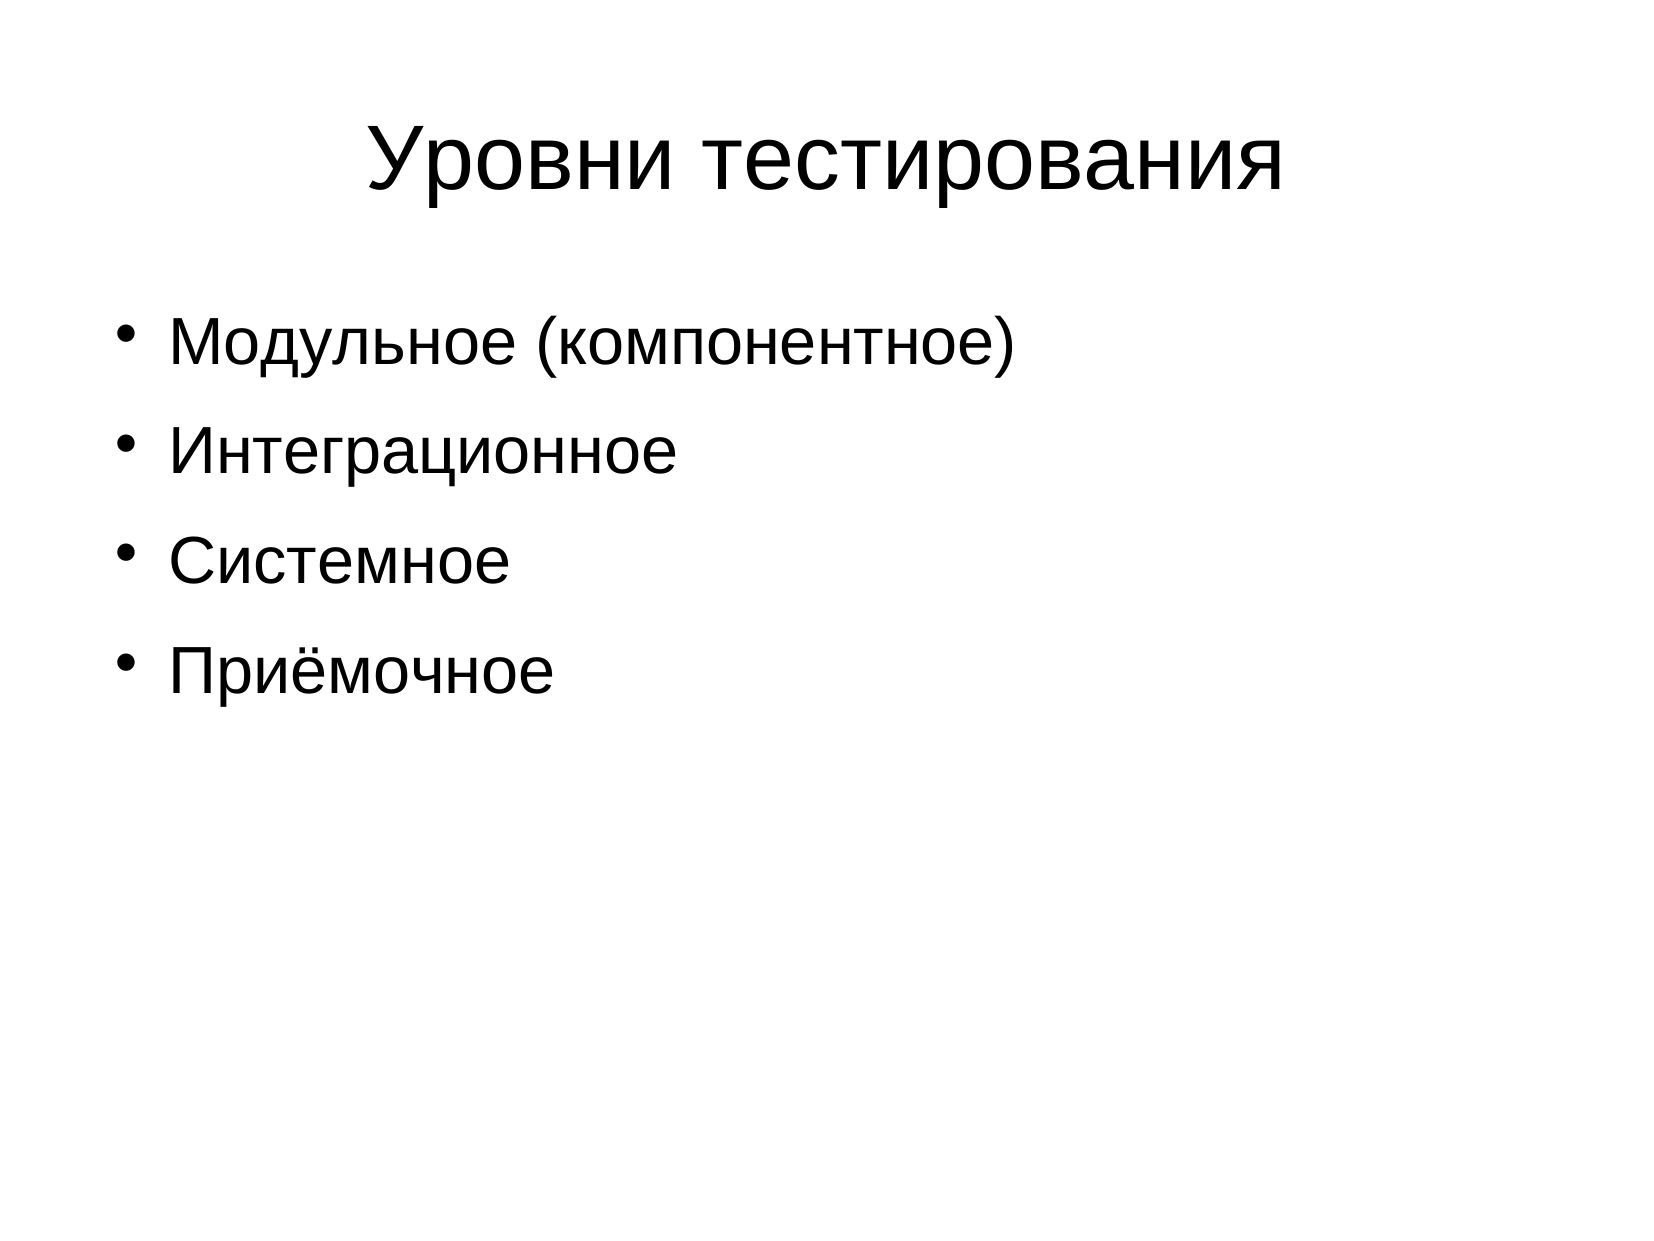

# Уровни тестирования
Модульное (компонентное)
Интеграционное
Системное
Приёмочное